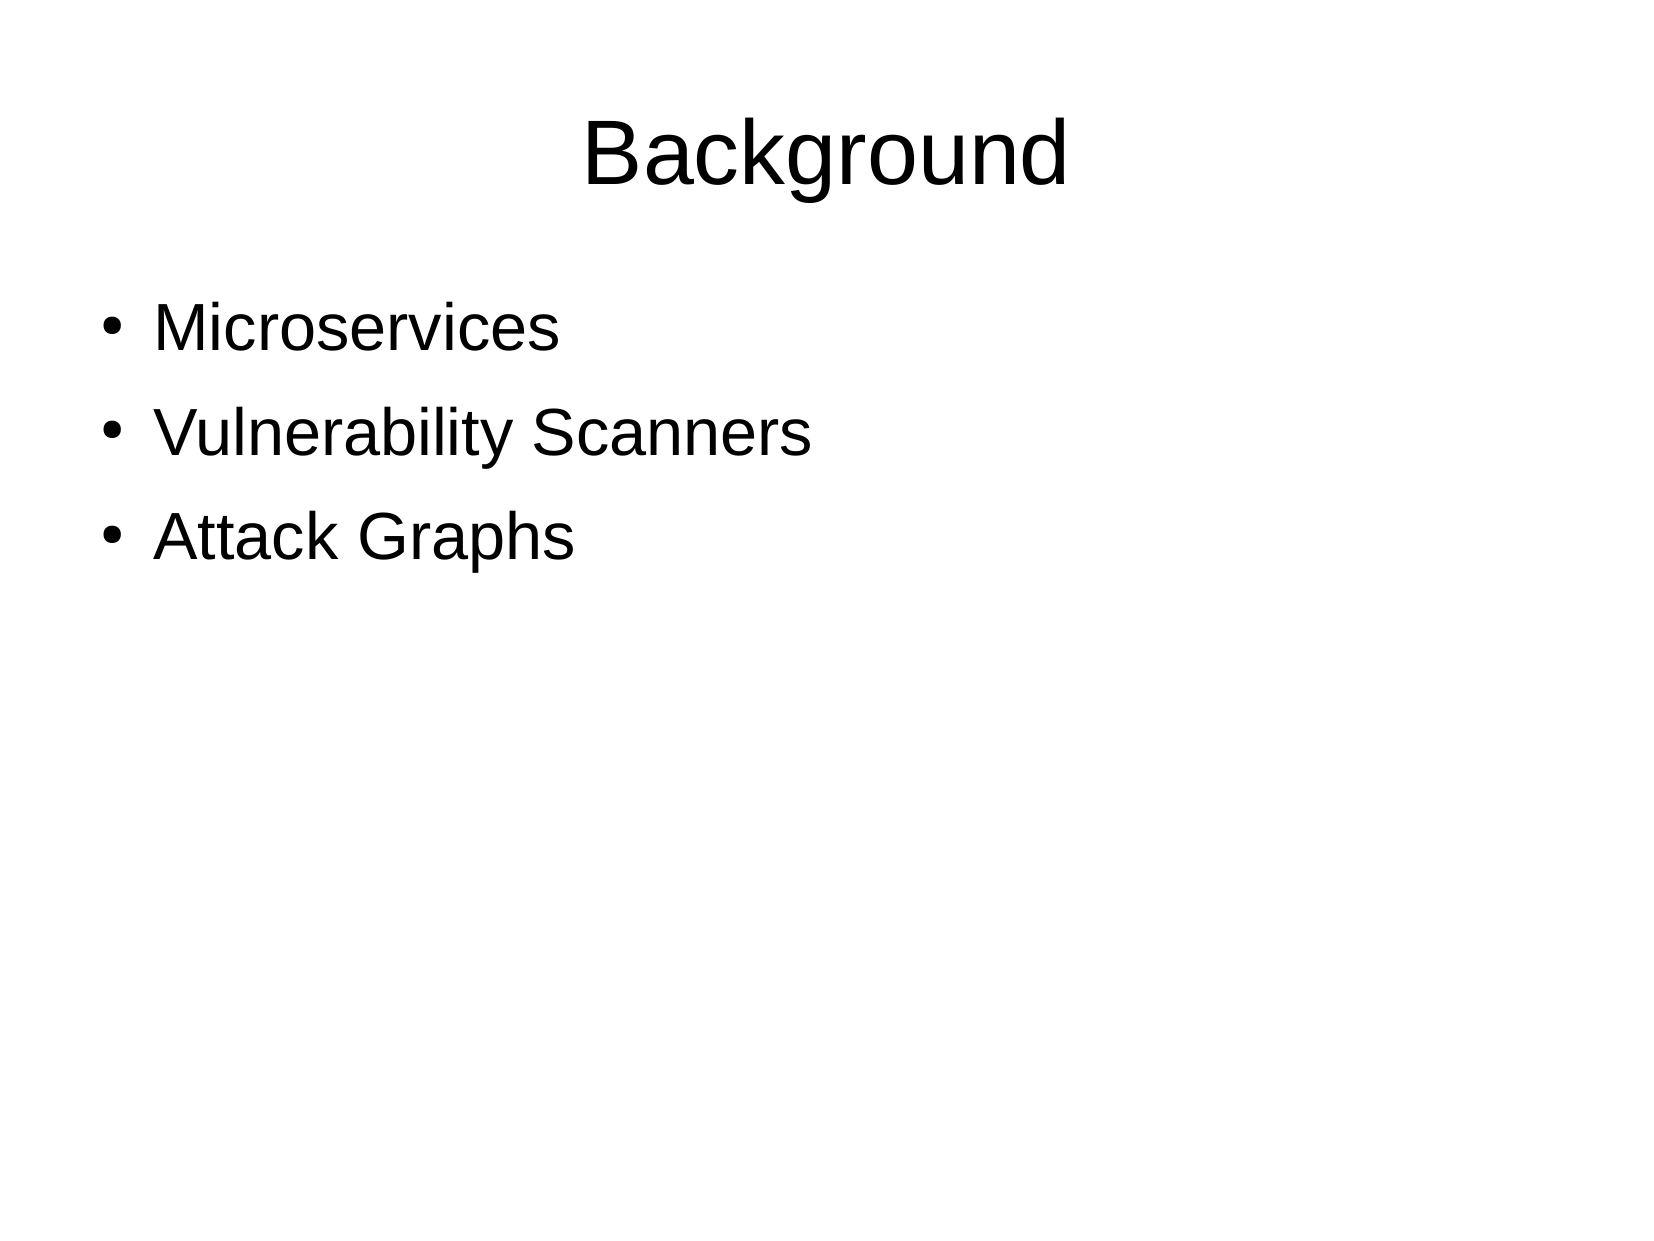

# Background
Microservices
Vulnerability Scanners
Attack Graphs